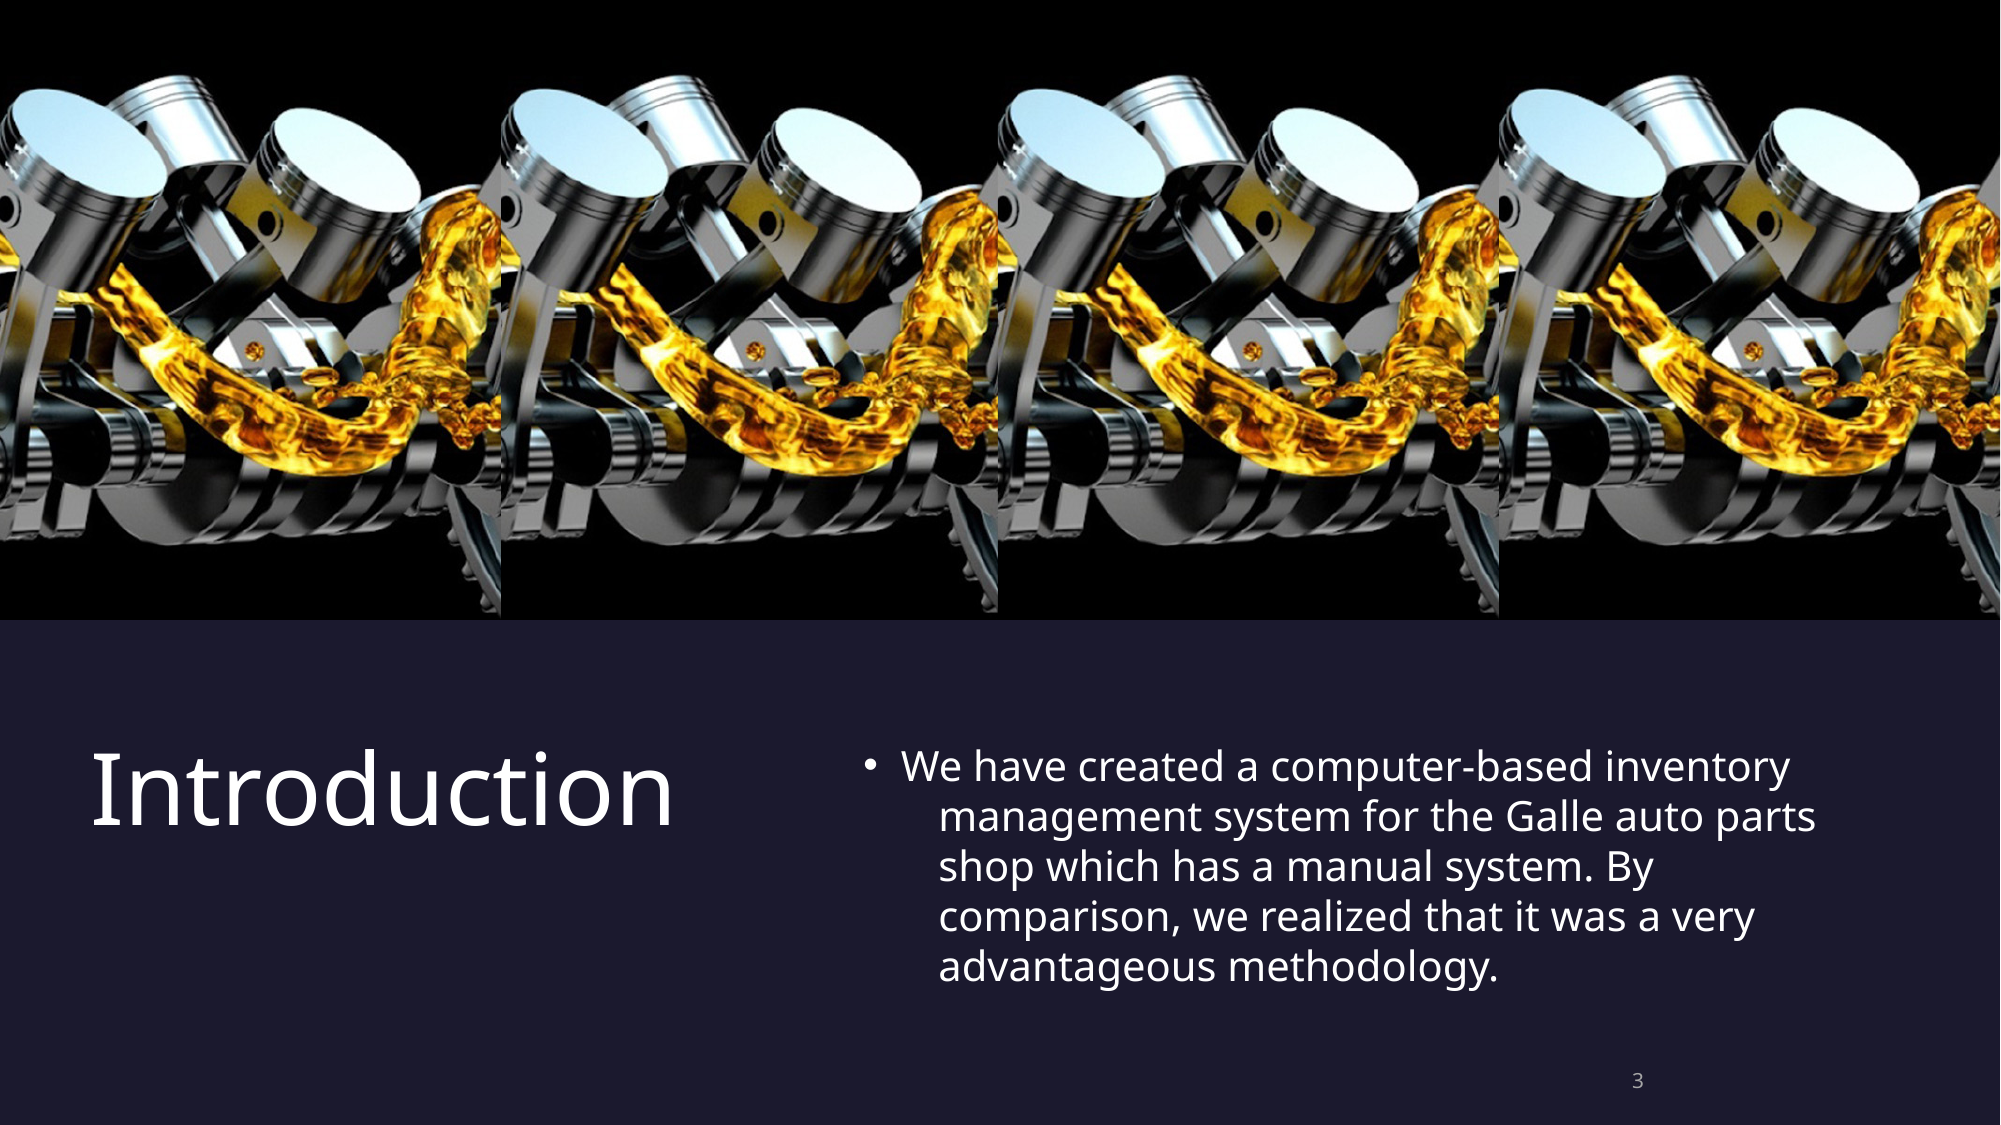

# Introduction
We have created a computer-based inventory management system for the Galle auto parts shop which has a manual system. By comparison, we realized that it was a very advantageous methodology.
2